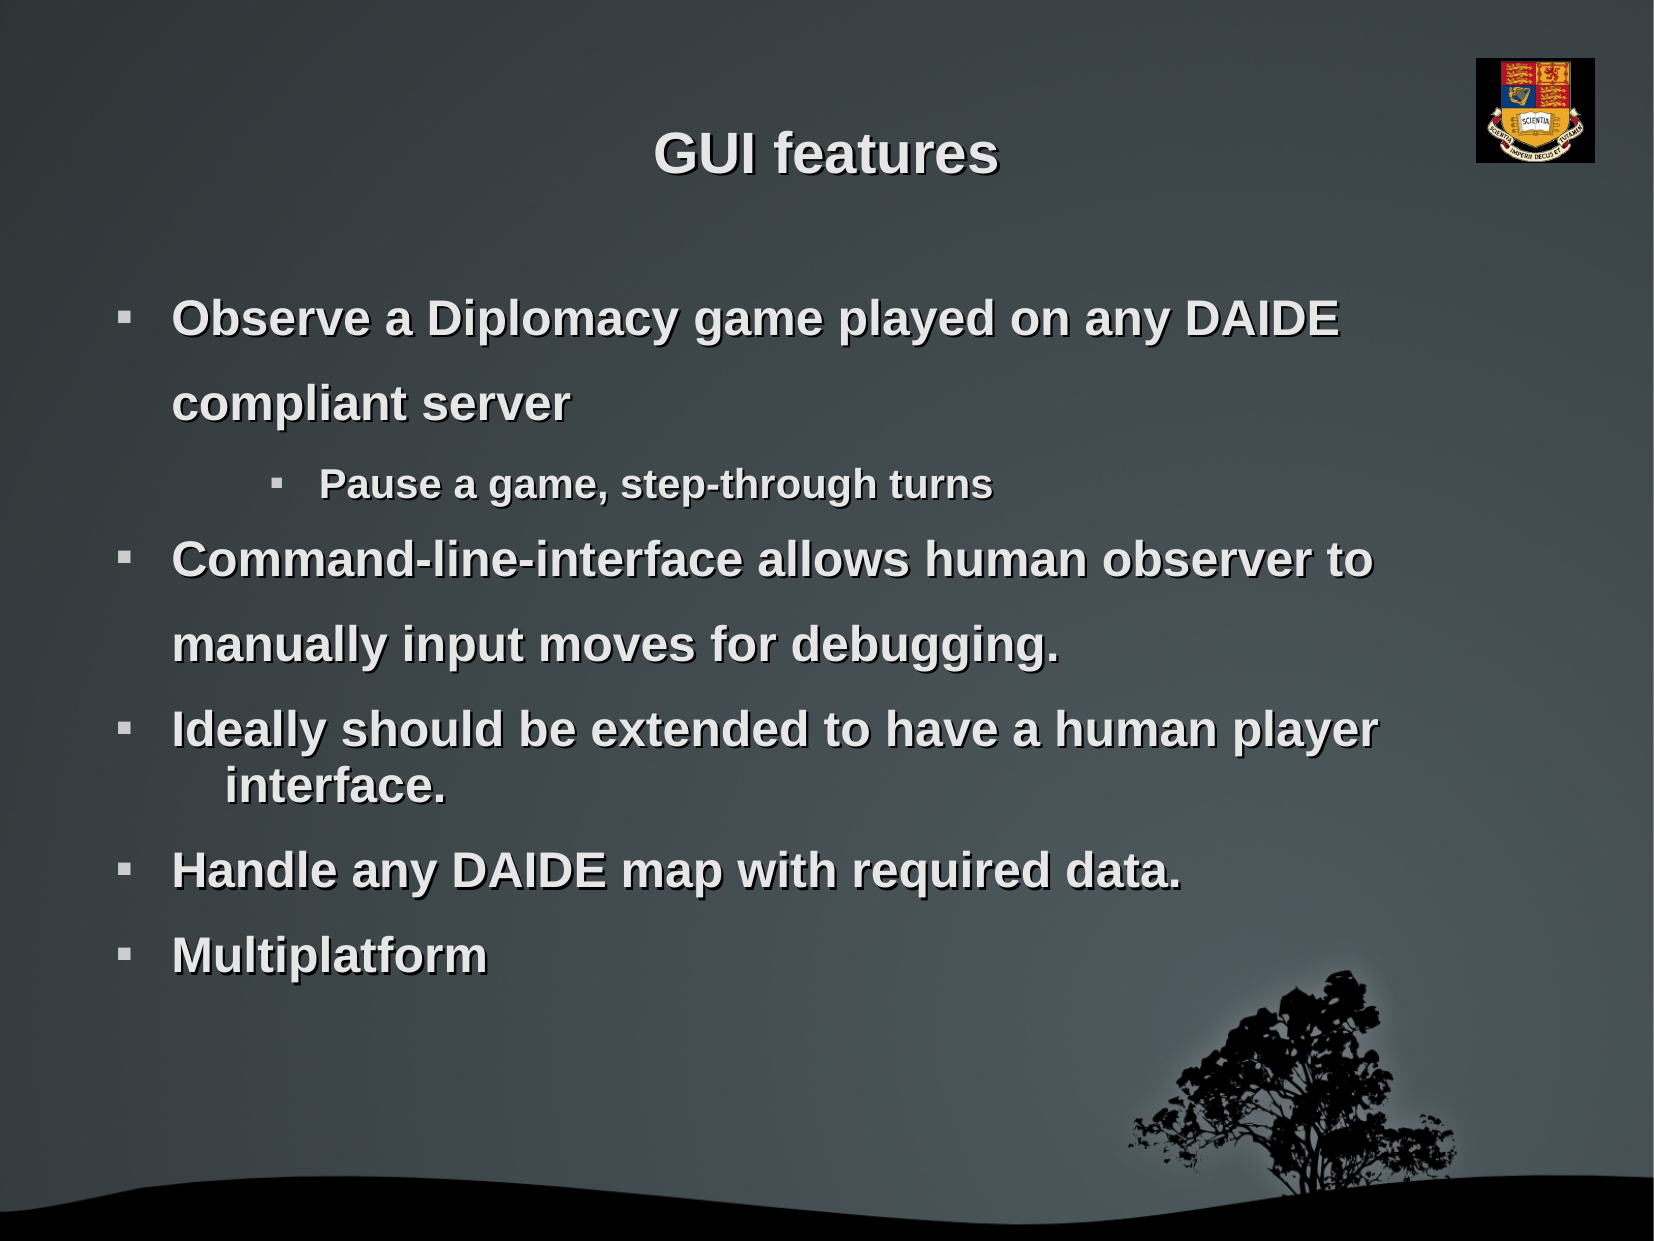

# GUI features
Observe a Diplomacy game played on any DAIDE
compliant server
Pause a game, step-through turns
Command-line-interface allows human observer to
manually input moves for debugging.
Ideally should be extended to have a human player interface.
Handle any DAIDE map with required data.
Multiplatform